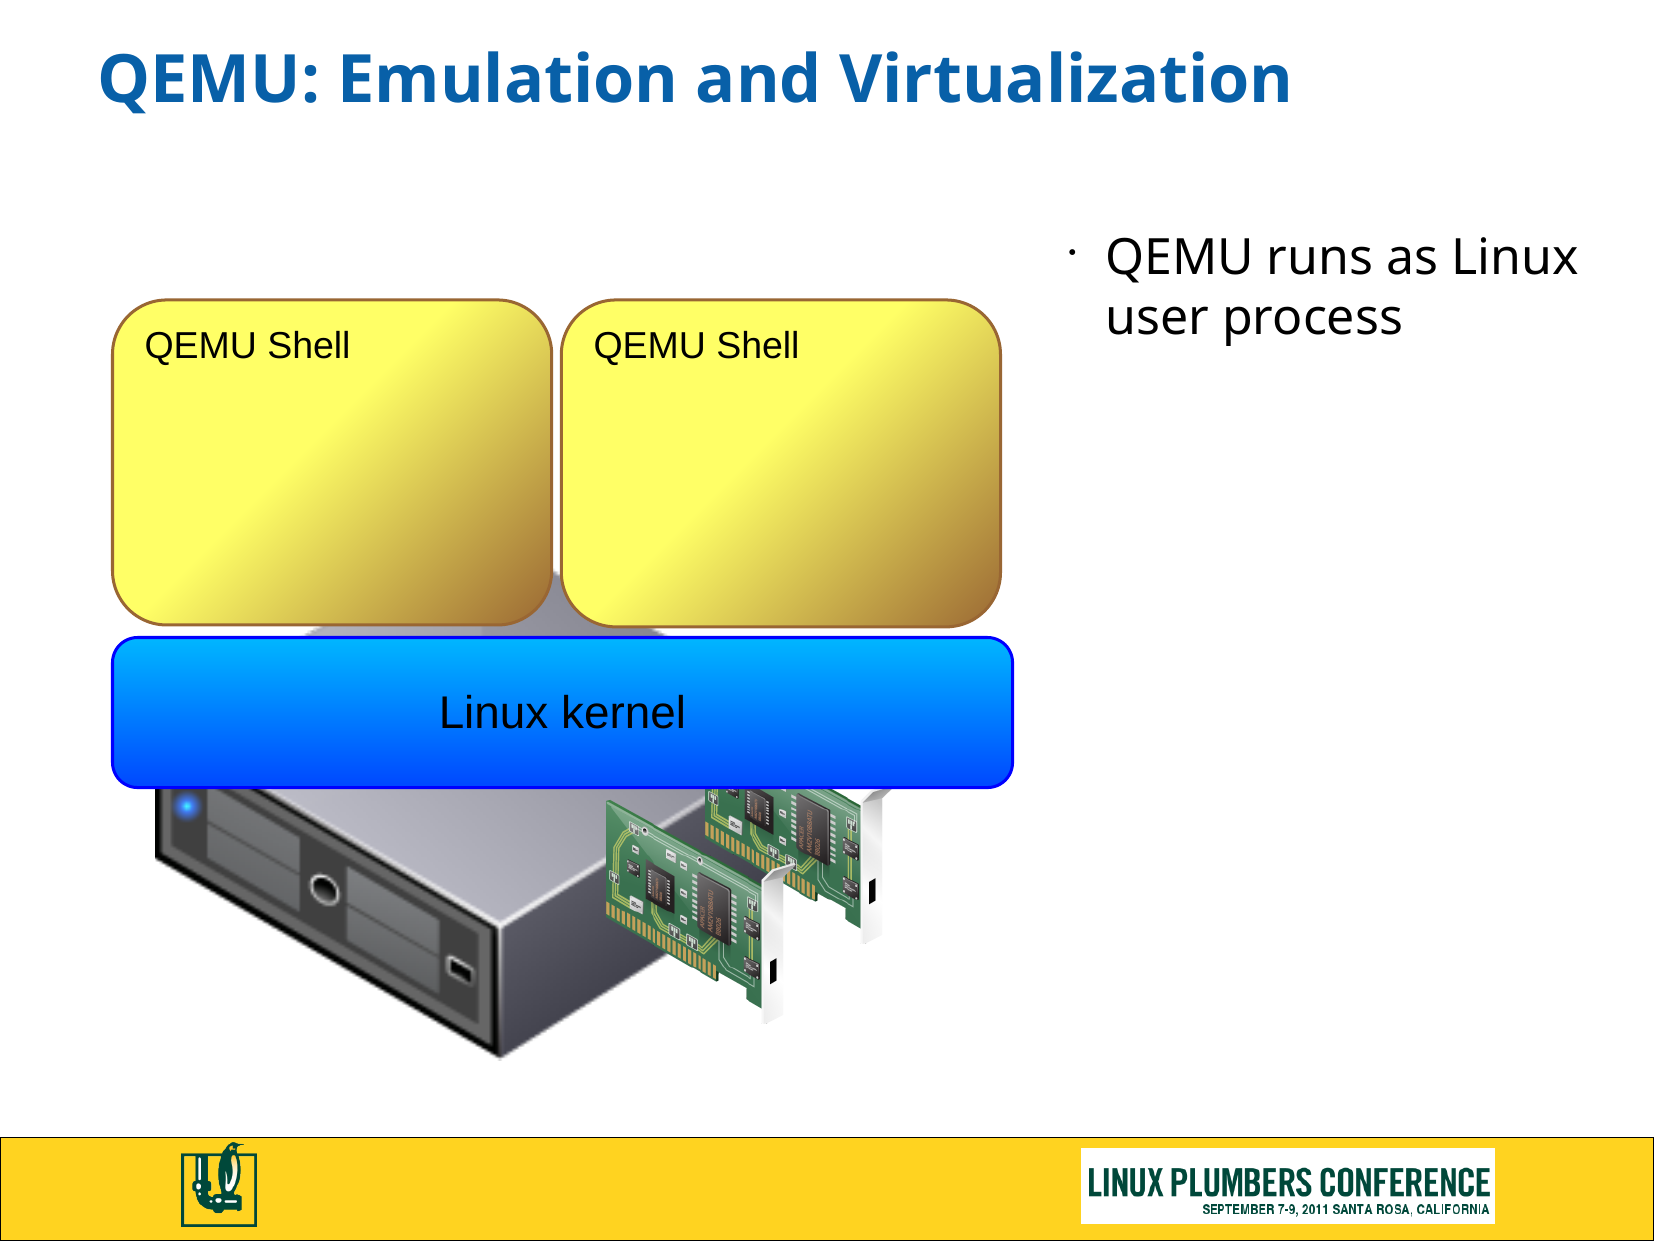

# QEMU: Emulation and Virtualization
QEMU runs as Linux user process
QEMU Shell
QEMU Shell
Linux kernel